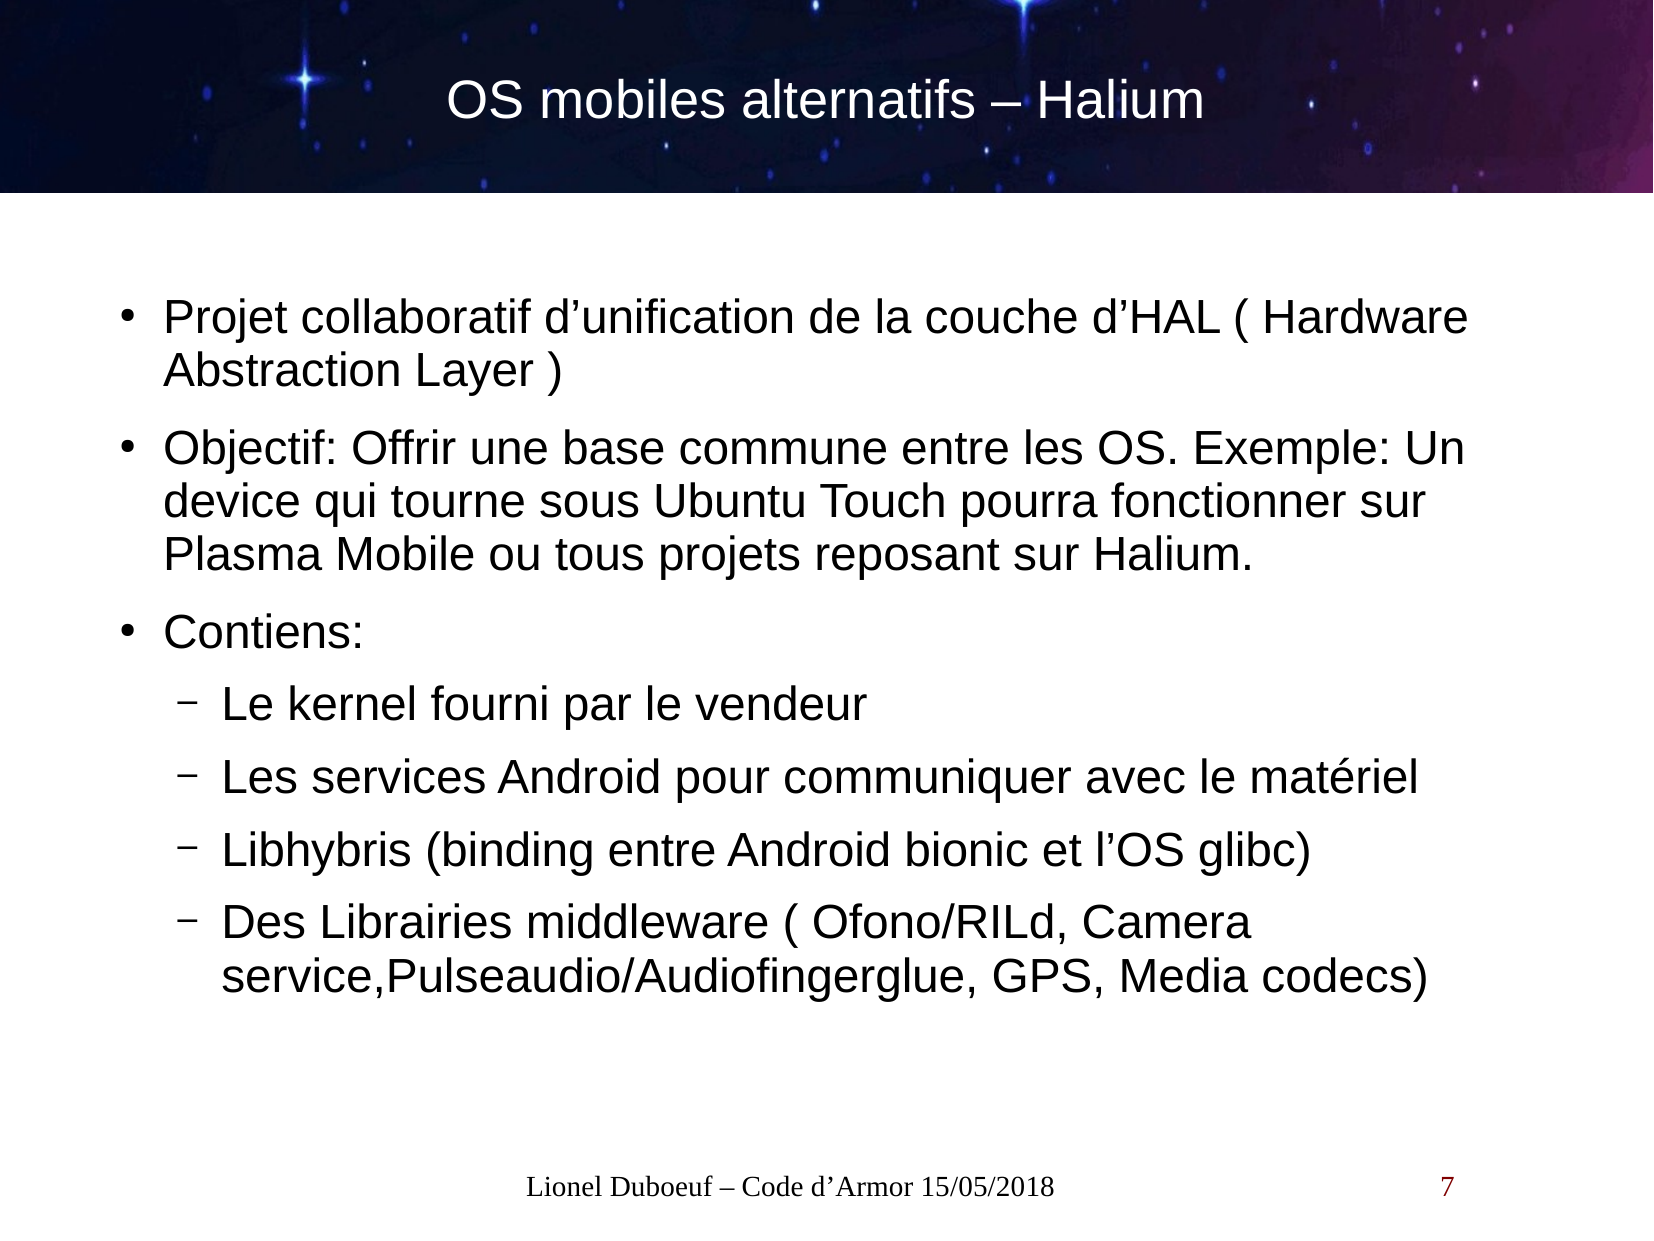

# OS mobiles alternatifs – Halium
Projet collaboratif d’unification de la couche d’HAL ( Hardware Abstraction Layer )
Objectif: Offrir une base commune entre les OS. Exemple: Un device qui tourne sous Ubuntu Touch pourra fonctionner sur Plasma Mobile ou tous projets reposant sur Halium.
Contiens:
Le kernel fourni par le vendeur
Les services Android pour communiquer avec le matériel
Libhybris (binding entre Android bionic et l’OS glibc)
Des Librairies middleware ( Ofono/RILd, Camera service,Pulseaudio/Audiofingerglue, GPS, Media codecs)
7